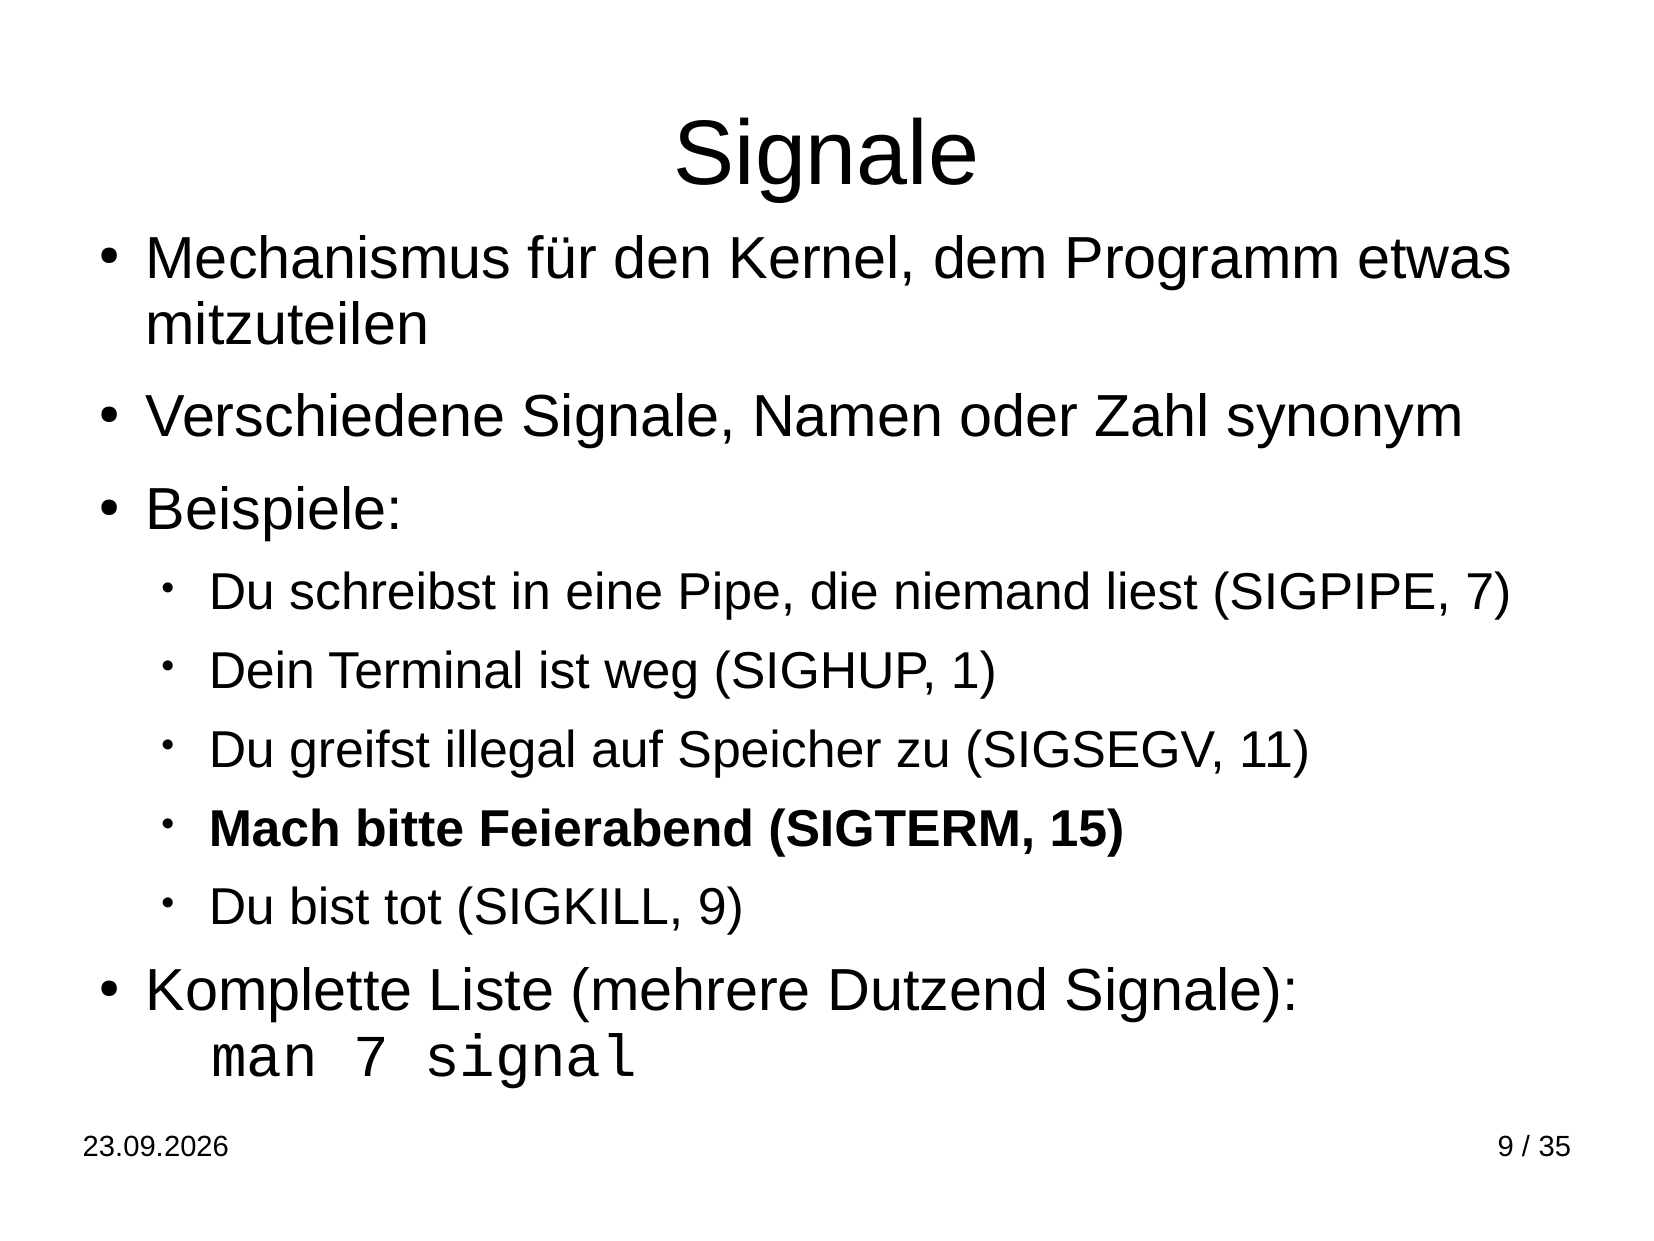

# Signale
Mechanismus für den Kernel, dem Programm etwas mitzuteilen
Verschiedene Signale, Namen oder Zahl synonym
Beispiele:
Du schreibst in eine Pipe, die niemand liest (SIGPIPE, 7)
Dein Terminal ist weg (SIGHUP, 1)
Du greifst illegal auf Speicher zu (SIGSEGV, 11)
Mach bitte Feierabend (SIGTERM, 15)
Du bist tot (SIGKILL, 9)
Komplette Liste (mehrere Dutzend Signale):
	man 7 signal